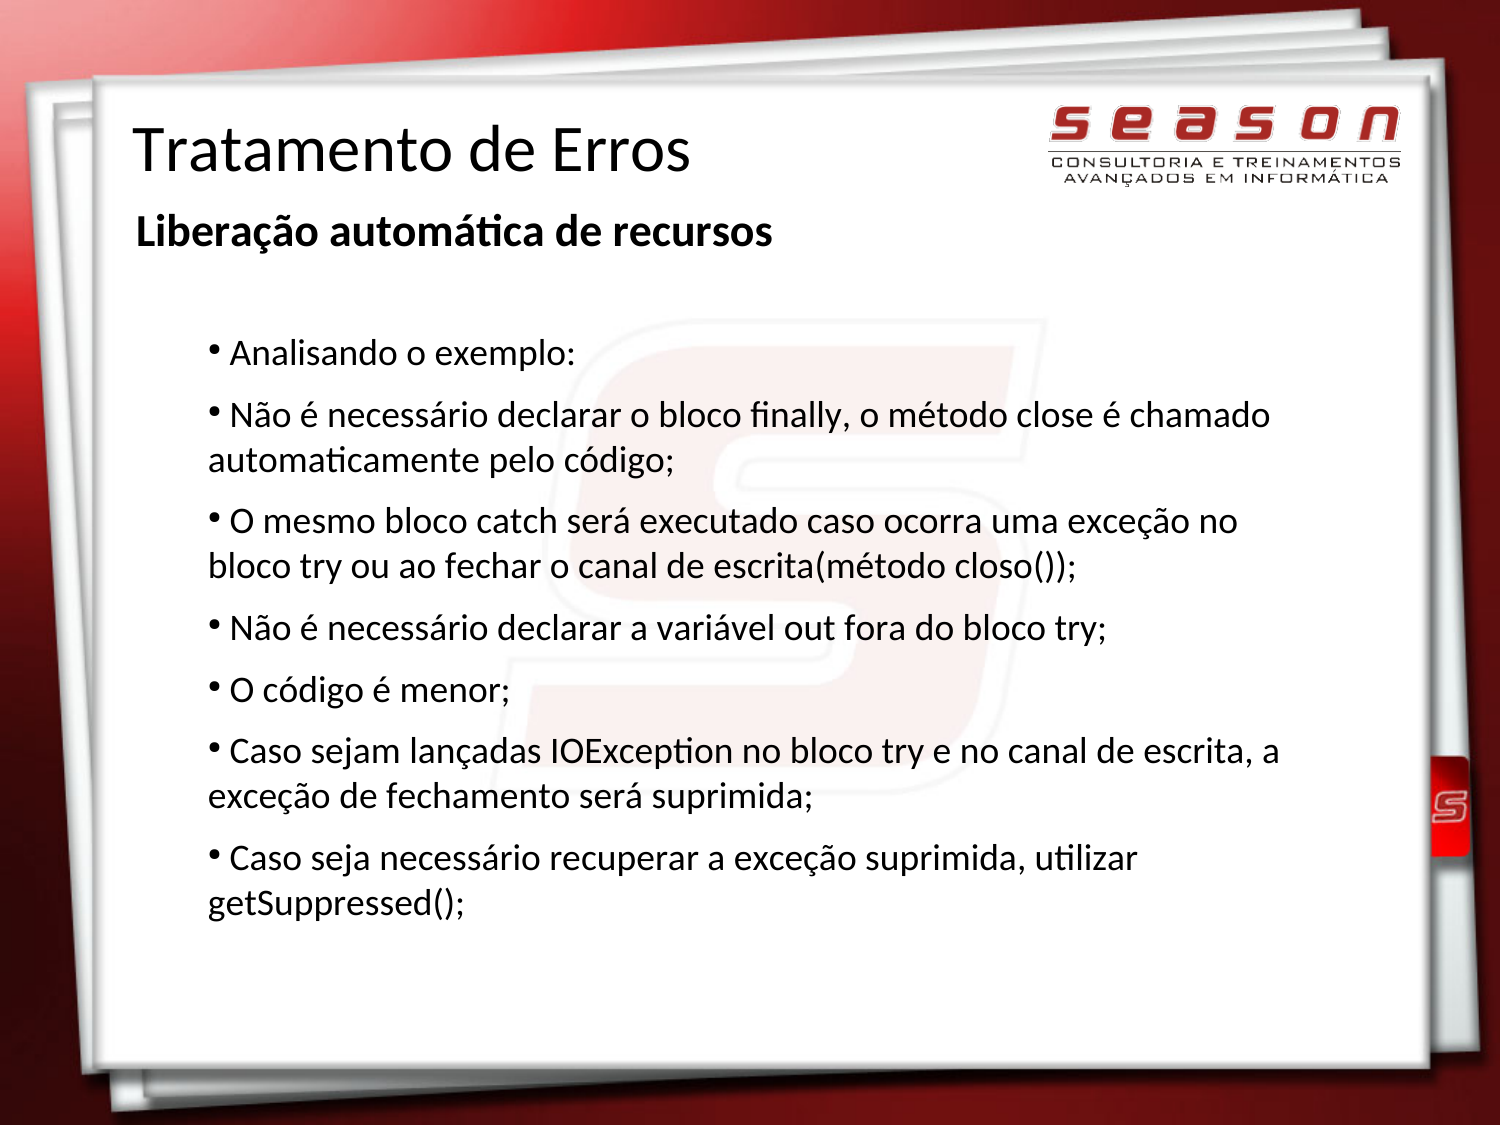

# Tratamento de Erros
Liberação automática de recursos
 Analisando o exemplo:
 Não é necessário declarar o bloco finally, o método close é chamado automaticamente pelo código;
 O mesmo bloco catch será executado caso ocorra uma exceção no bloco try ou ao fechar o canal de escrita(método closo());
 Não é necessário declarar a variável out fora do bloco try;
 O código é menor;
 Caso sejam lançadas IOException no bloco try e no canal de escrita, a exceção de fechamento será suprimida;
 Caso seja necessário recuperar a exceção suprimida, utilizar getSuppressed();